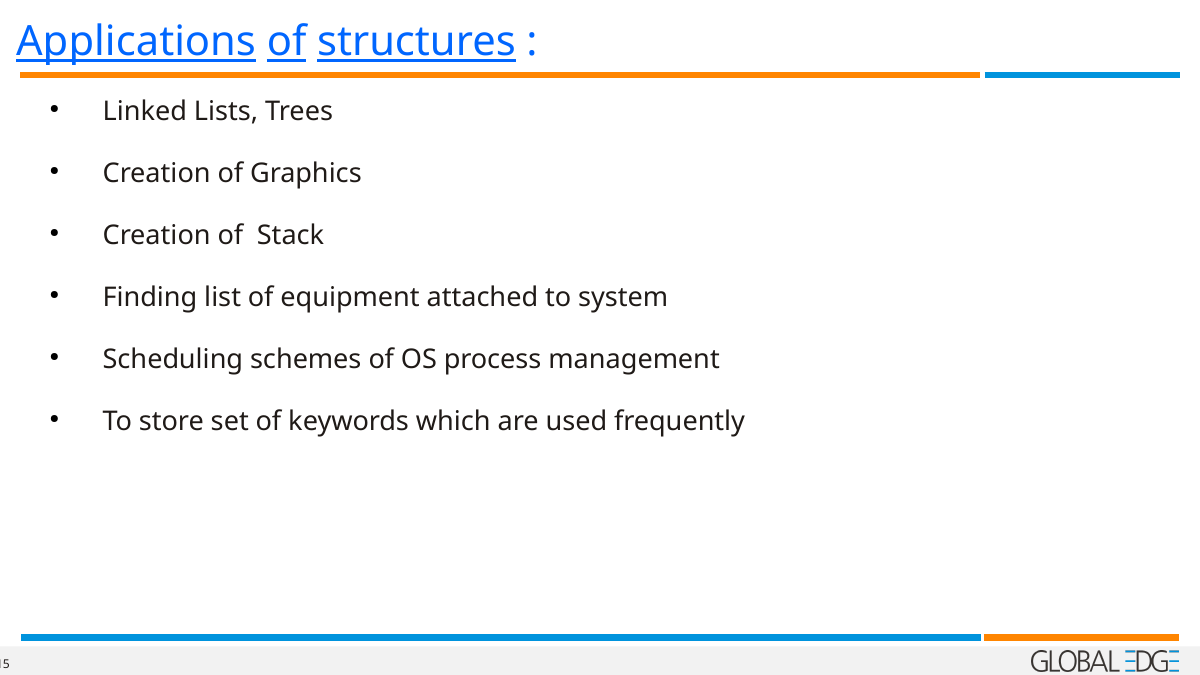

Applications of structures :
# Linked Lists, Trees
Creation of Graphics
Creation of Stack
Finding list of equipment attached to system
Scheduling schemes of OS process management
To store set of keywords which are used frequently